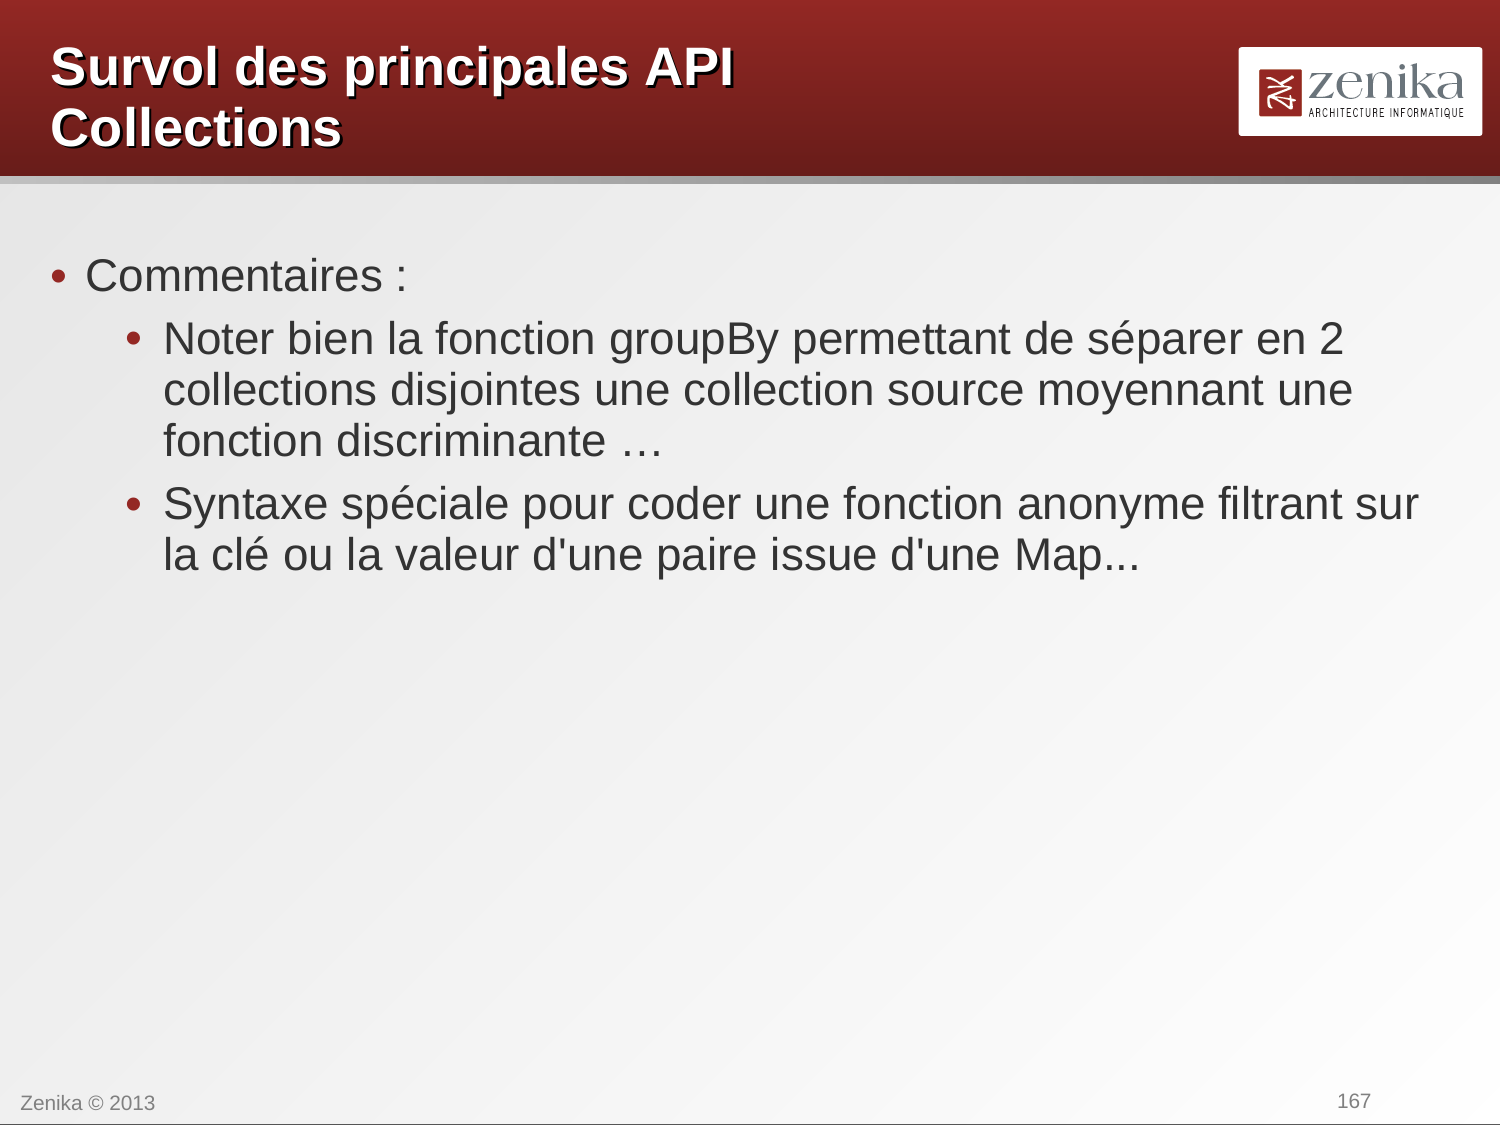

# Survol des principales API Collections
Commentaires :
Noter bien la fonction groupBy permettant de séparer en 2 collections disjointes une collection source moyennant une fonction discriminante …
Syntaxe spéciale pour coder une fonction anonyme filtrant sur la clé ou la valeur d'une paire issue d'une Map...